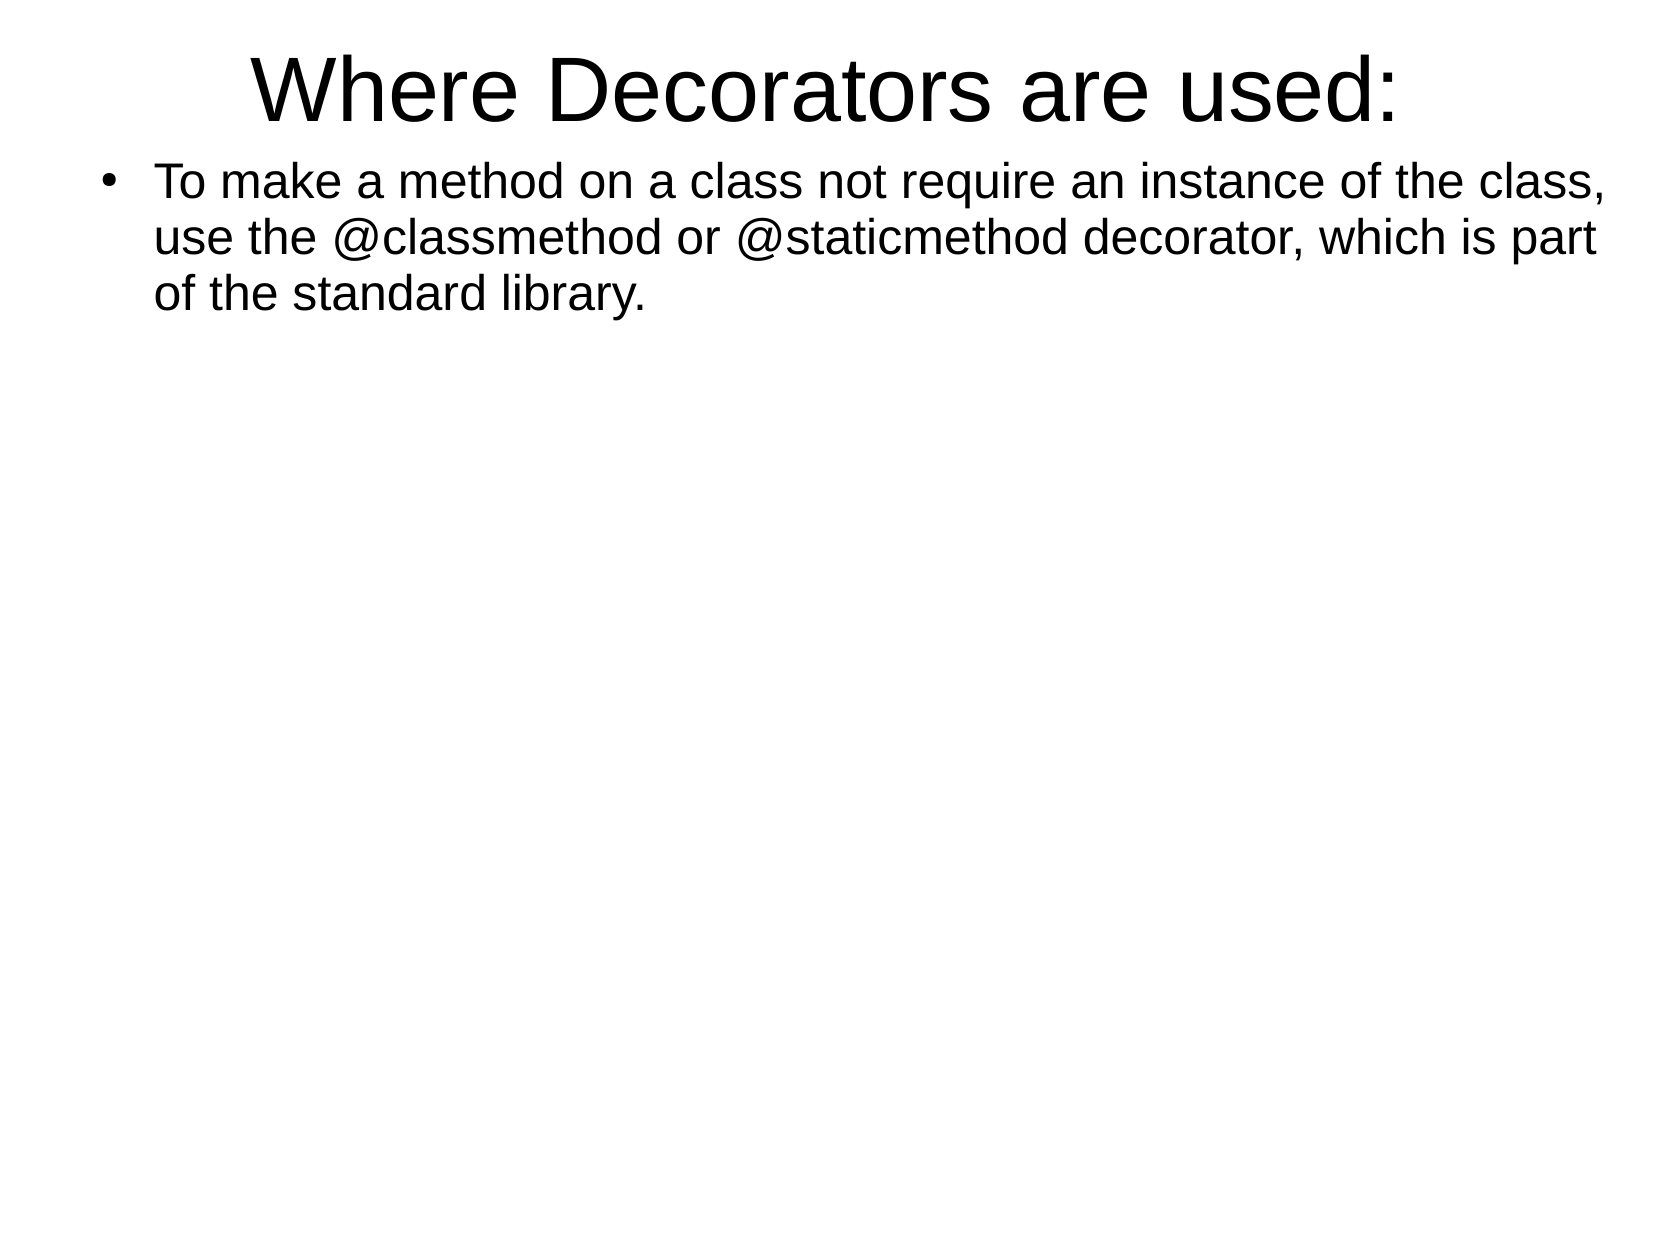

# Where Decorators are used:
To make a method on a class not require an instance of the class, use the @classmethod or @staticmethod decorator, which is part of the standard library.